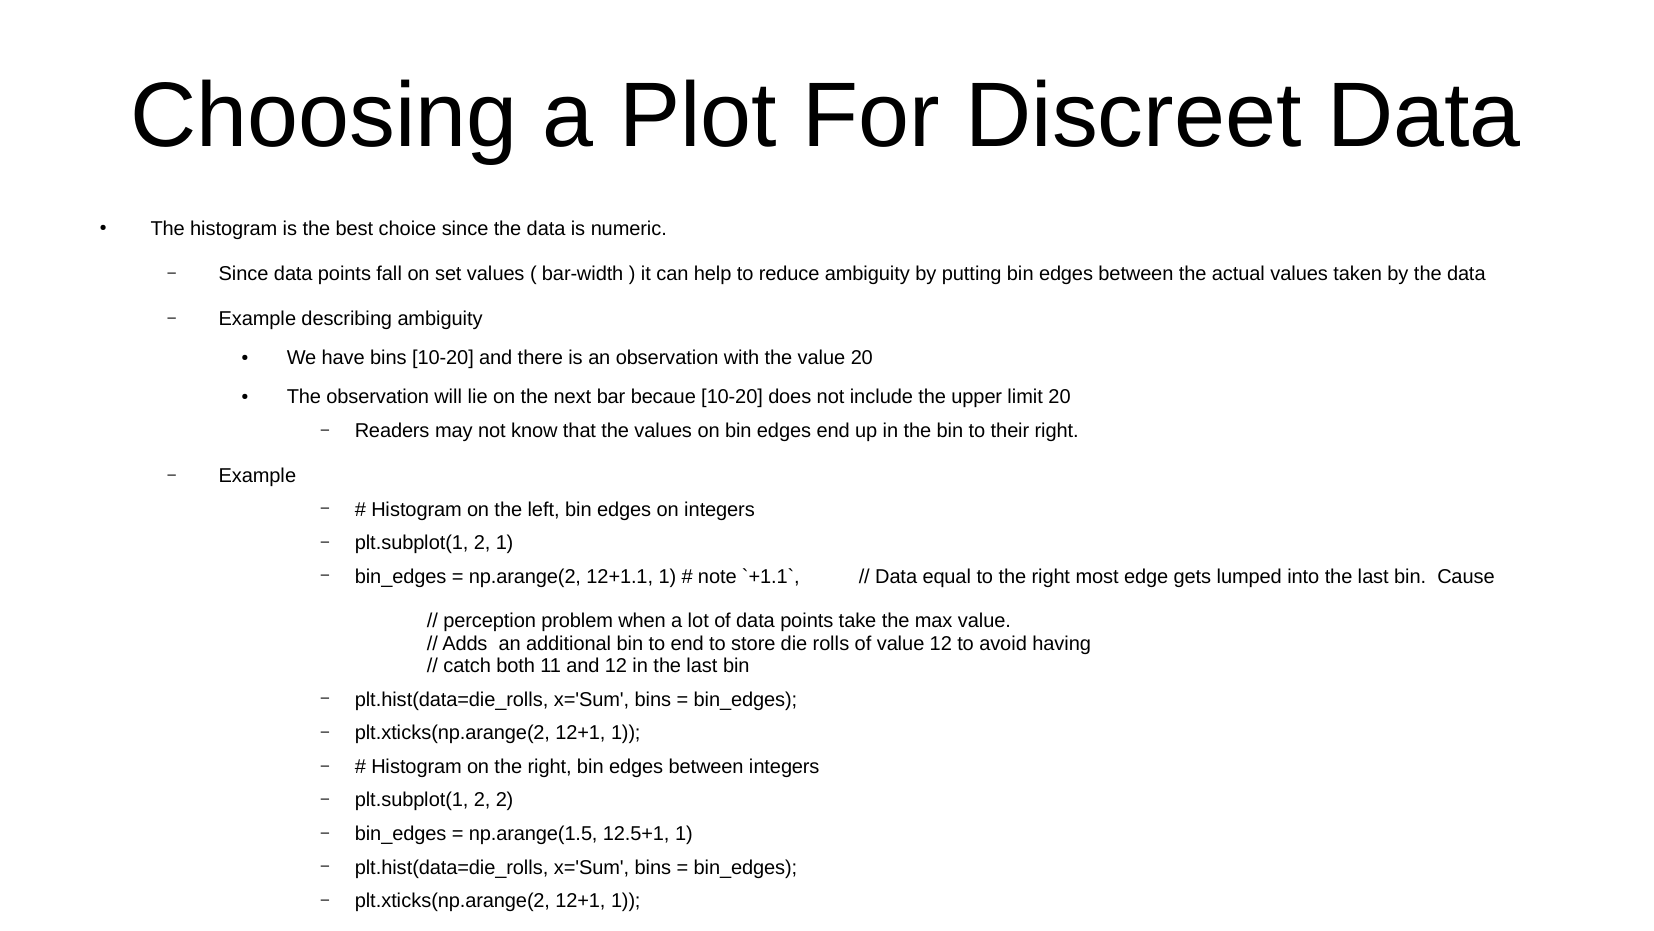

# Choosing a Plot For Discreet Data
The histogram is the best choice since the data is numeric.
Since data points fall on set values ( bar-width ) it can help to reduce ambiguity by putting bin edges between the actual values taken by the data
Example describing ambiguity
We have bins [10-20] and there is an observation with the value 20
The observation will lie on the next bar becaue [10-20] does not include the upper limit 20
Readers may not know that the values on bin edges end up in the bin to their right.
Example
# Histogram on the left, bin edges on integers
plt.subplot(1, 2, 1)
bin_edges = np.arange(2, 12+1.1, 1) # note `+1.1`, 	// Data equal to the right most edge gets lumped into the last bin. Cause
								// perception problem when a lot of data points take the max value.
								// Adds an additional bin to end to store die rolls of value 12 to avoid having
								// catch both 11 and 12 in the last bin
plt.hist(data=die_rolls, x='Sum', bins = bin_edges);
plt.xticks(np.arange(2, 12+1, 1));
# Histogram on the right, bin edges between integers
plt.subplot(1, 2, 2)
bin_edges = np.arange(1.5, 12.5+1, 1)
plt.hist(data=die_rolls, x='Sum', bins = bin_edges);
plt.xticks(np.arange(2, 12+1, 1));